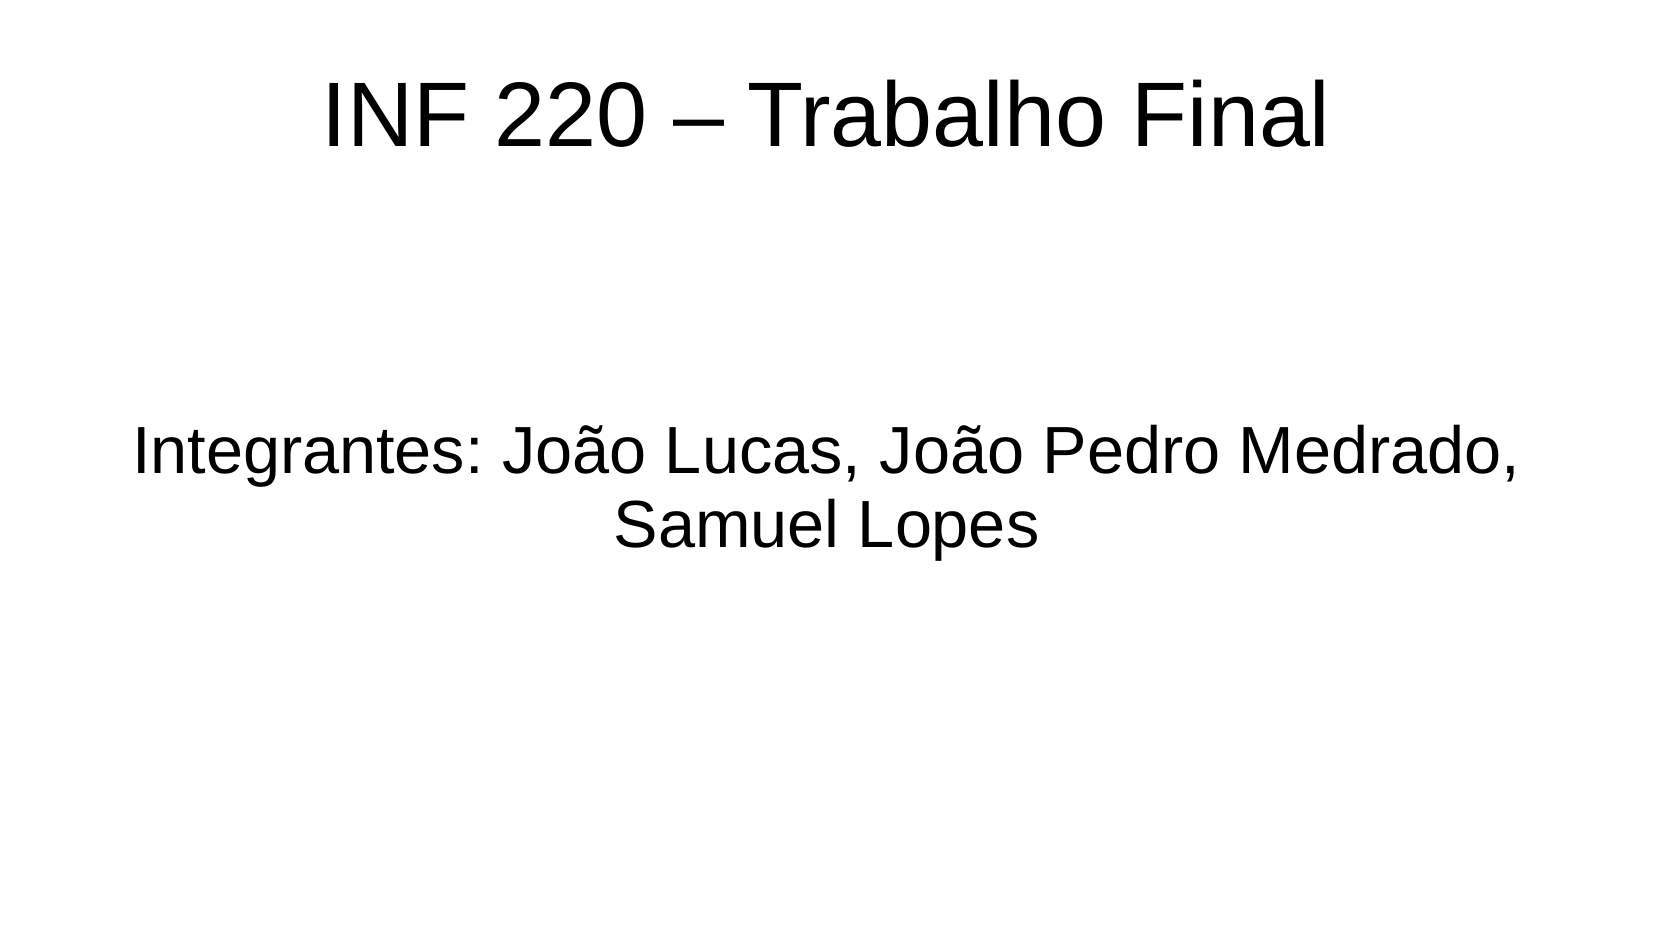

# INF 220 – Trabalho Final
Integrantes: João Lucas, João Pedro Medrado, Samuel Lopes